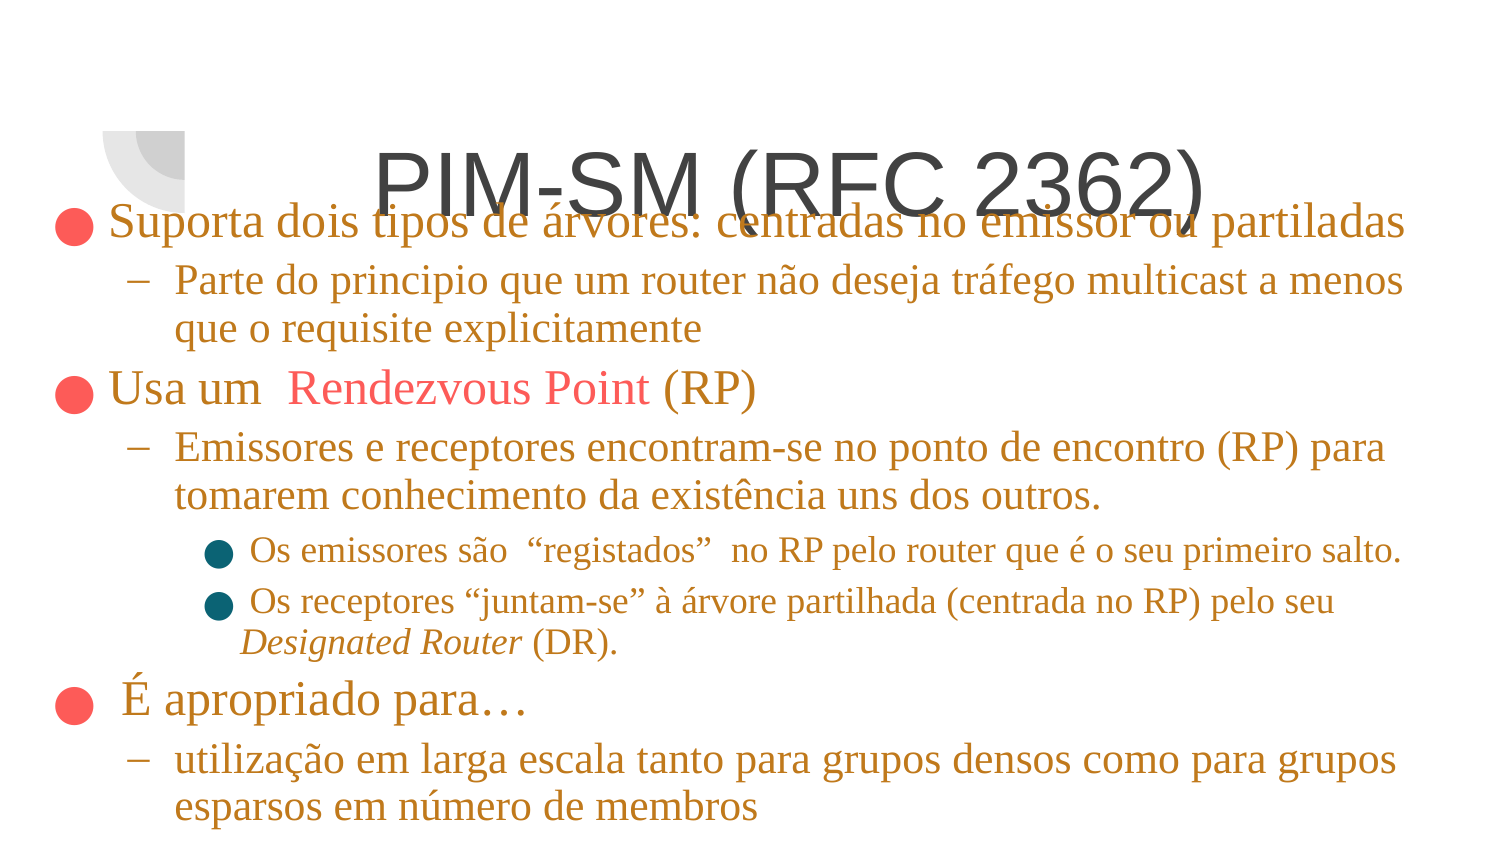

# PIM-SM (RFC 2362)
Suporta dois tipos de árvores: centradas no emissor ou partiladas
Parte do principio que um router não deseja tráfego multicast a menos que o requisite explicitamente
Usa um Rendezvous Point (RP)
Emissores e receptores encontram-se no ponto de encontro (RP) para tomarem conhecimento da existência uns dos outros.
 Os emissores são “registados” no RP pelo router que é o seu primeiro salto.
 Os receptores “juntam-se” à árvore partilhada (centrada no RP) pelo seu Designated Router (DR).
 É apropriado para…
utilização em larga escala tanto para grupos densos como para grupos esparsos em número de membros
para redes de qualquer dimensão